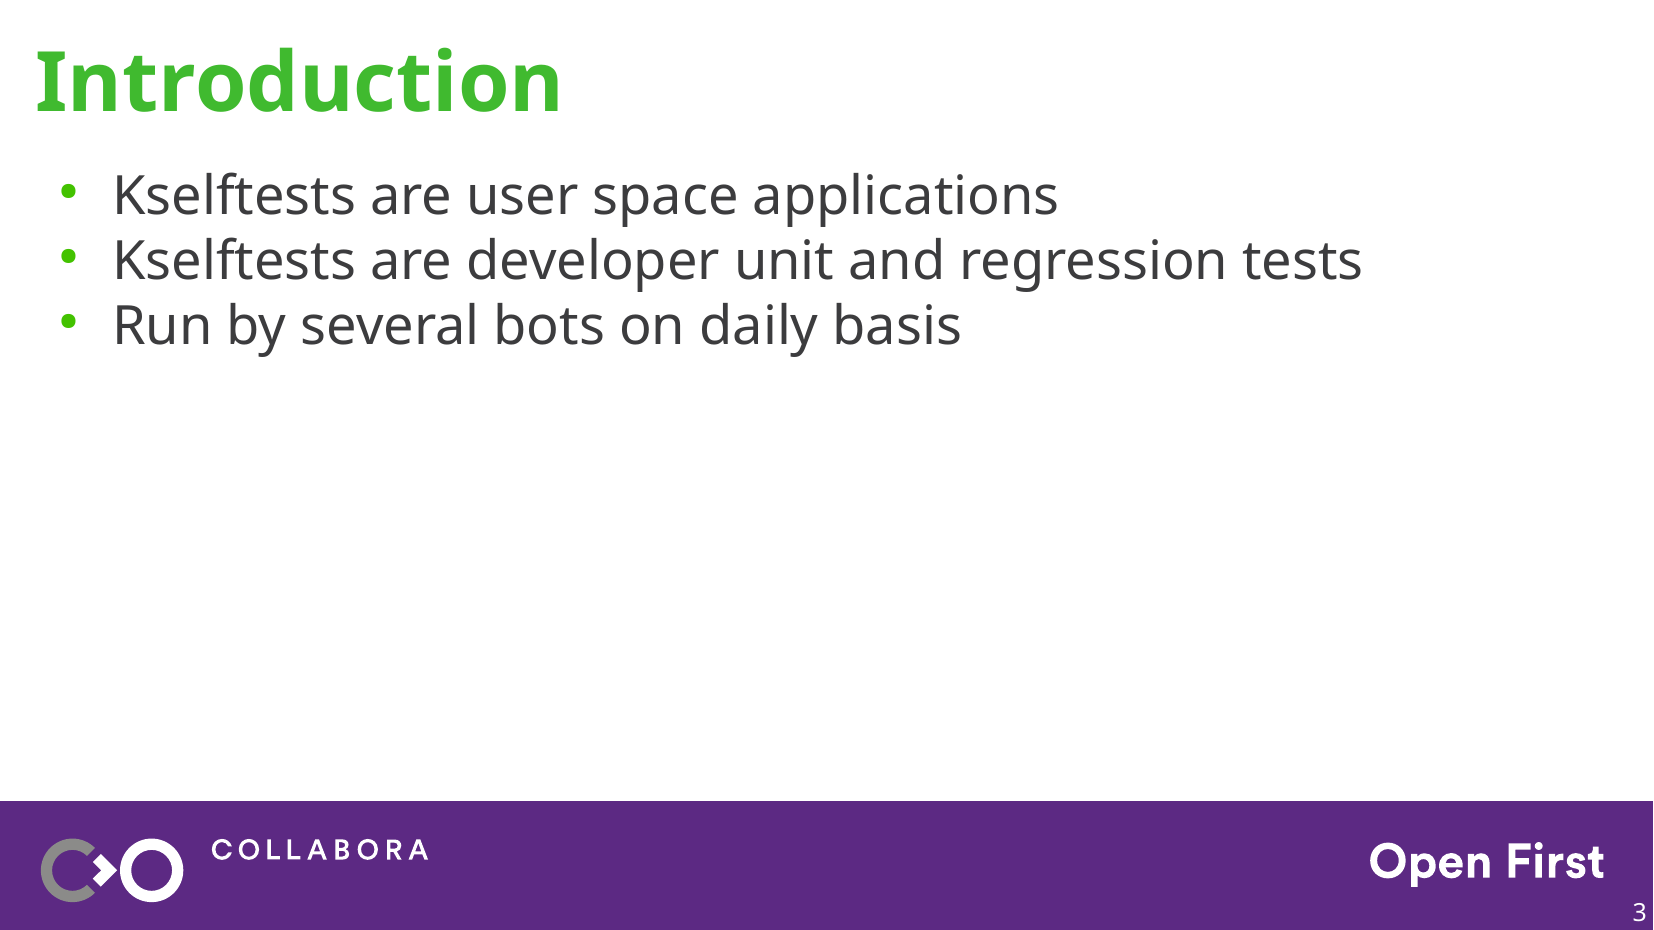

# Introduction
Kselftests are user space applications
Kselftests are developer unit and regression tests
Run by several bots on daily basis